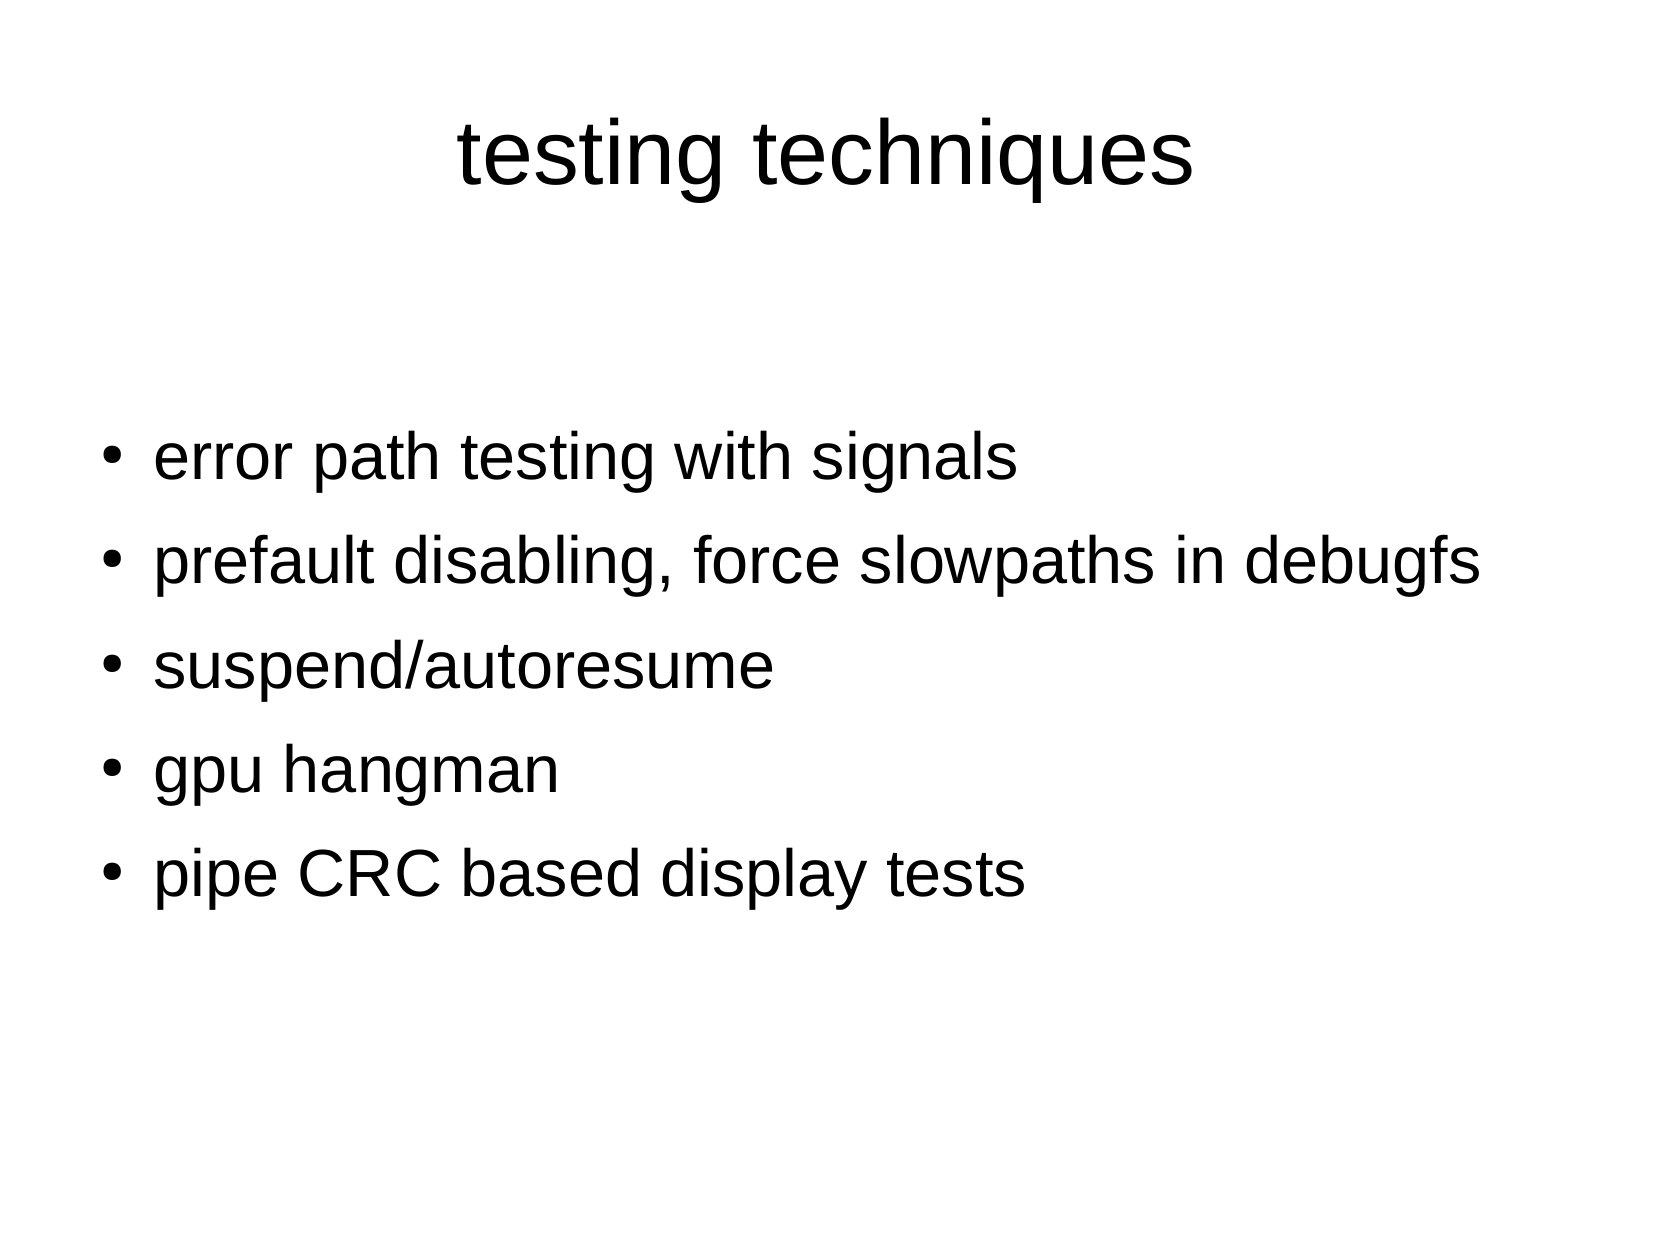

# testing techniques
error path testing with signals
prefault disabling, force slowpaths in debugfs
suspend/autoresume
gpu hangman
pipe CRC based display tests